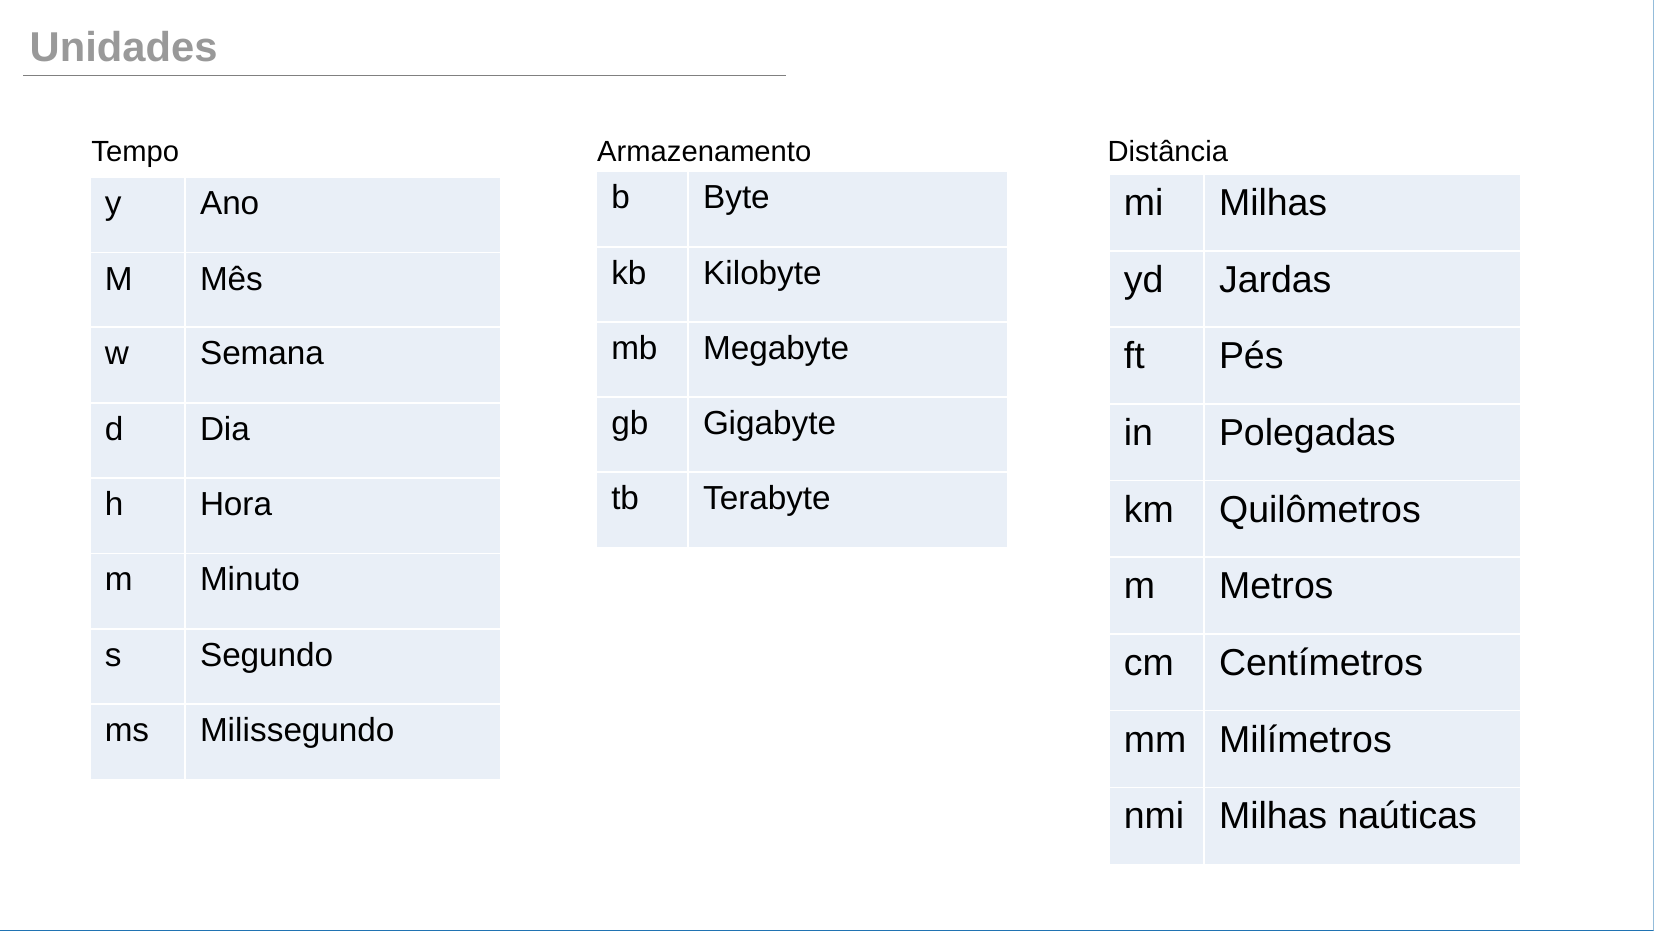

# Unidades
Tempo Armazenamento Distância
| b | Byte |
| --- | --- |
| kb | Kilobyte |
| mb | Megabyte |
| gb | Gigabyte |
| tb | Terabyte |
| mi | Milhas |
| --- | --- |
| yd | Jardas |
| ft | Pés |
| in | Polegadas |
| km | Quilômetros |
| m | Metros |
| cm | Centímetros |
| mm | Milímetros |
| nmi | Milhas naúticas |
| y | Ano |
| --- | --- |
| M | Mês |
| w | Semana |
| d | Dia |
| h | Hora |
| m | Minuto |
| s | Segundo |
| ms | Milissegundo |